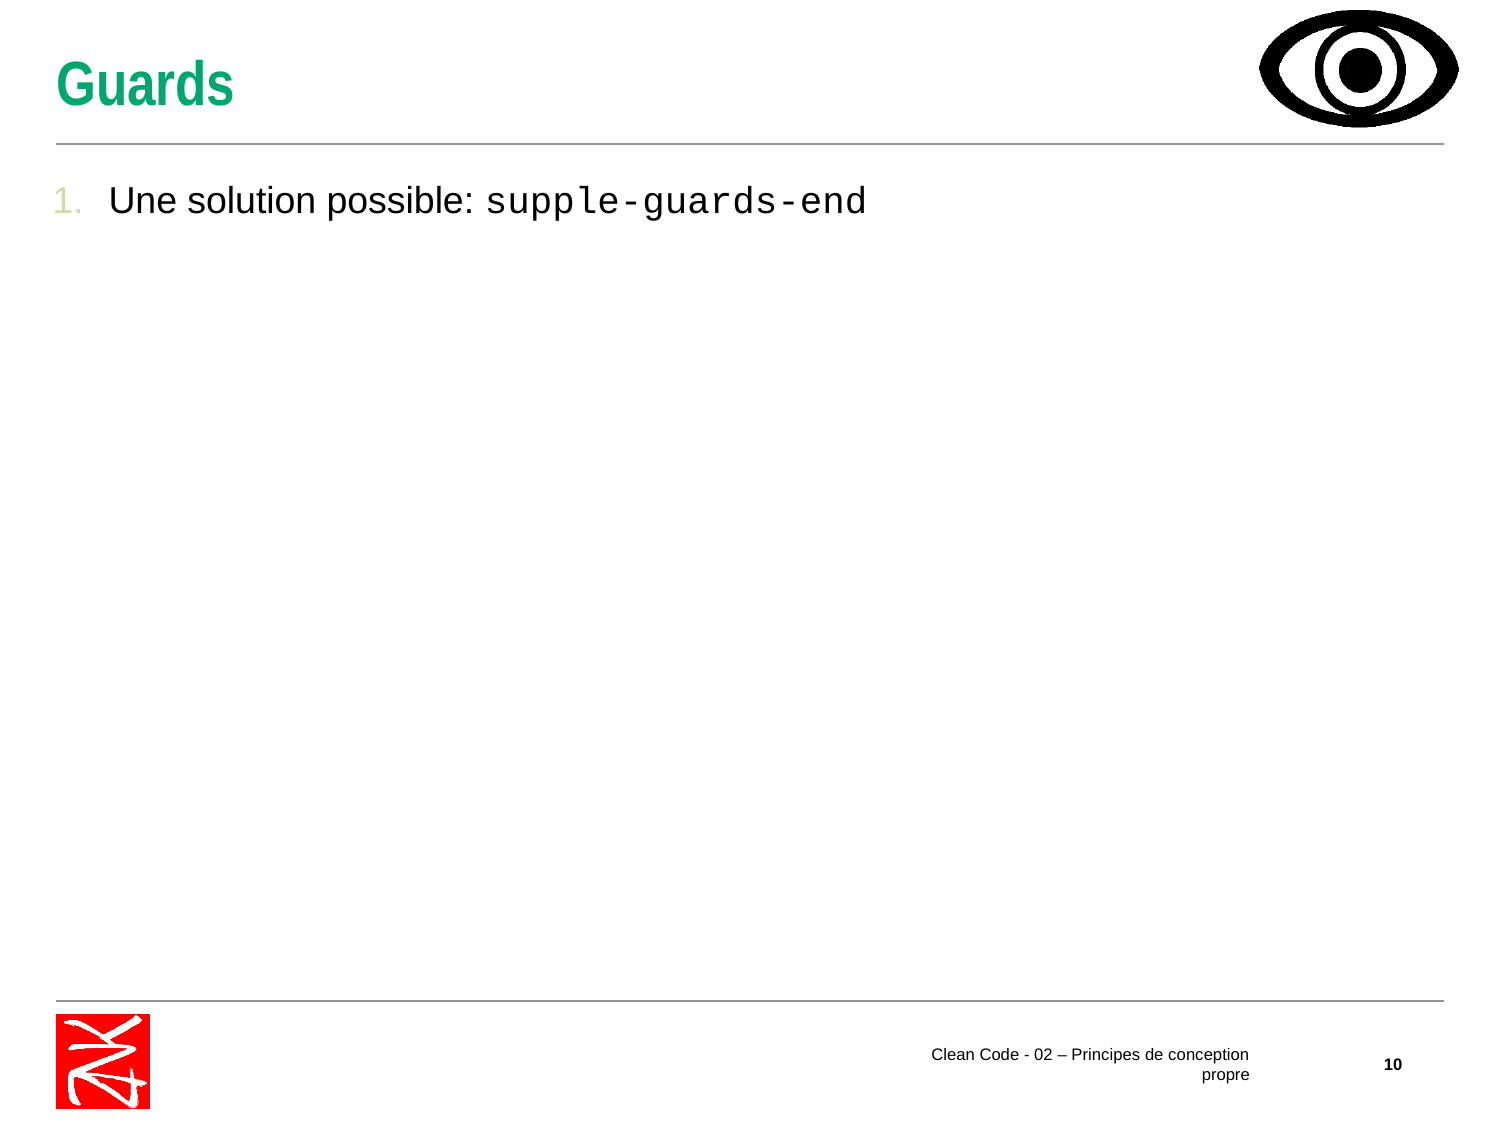

# Guards
Une solution possible: supple-guards-end
Clean Code - 02 – Principes de conception propre